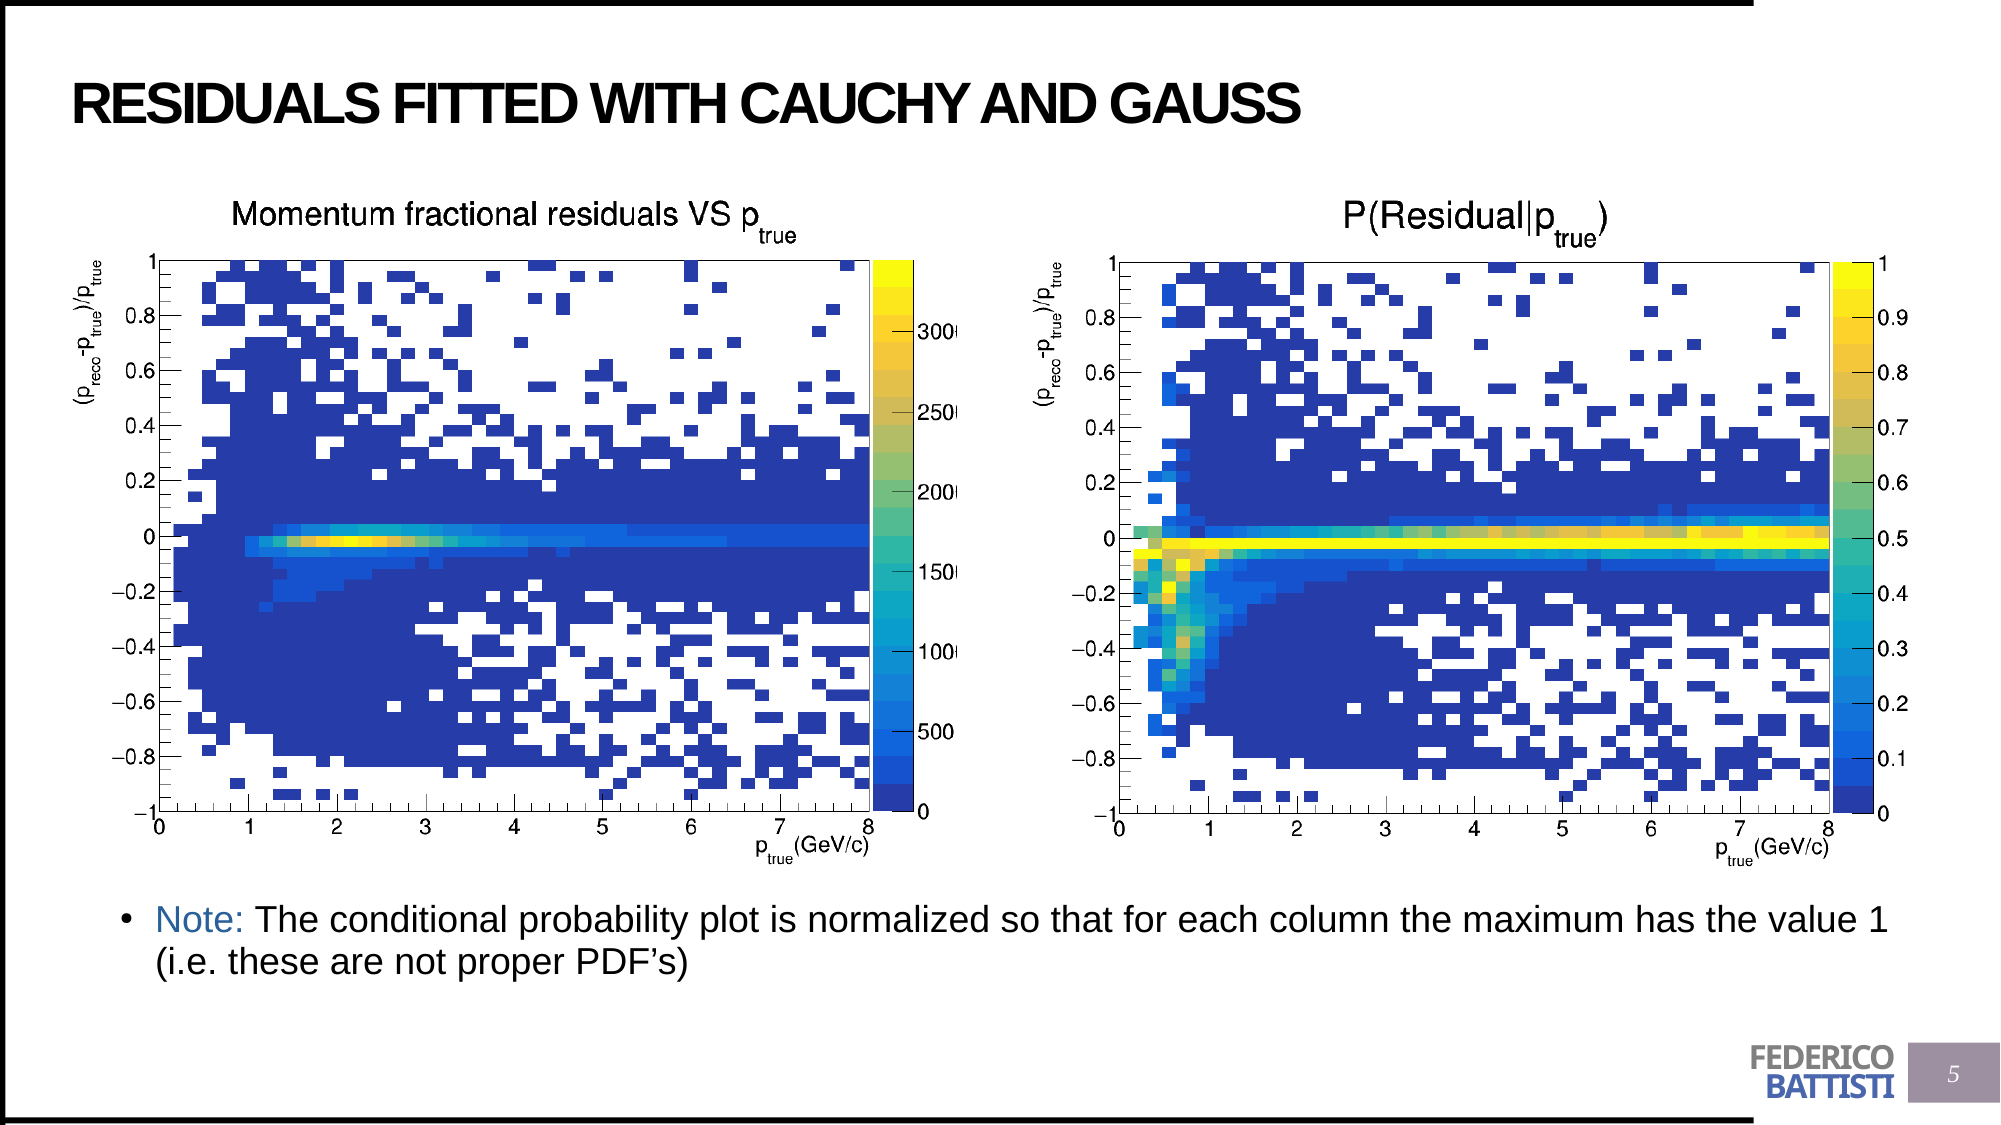

# RESIDUALS FITTED WITH CAUCHY AND GAUSS
Note: The conditional probability plot is normalized so that for each column the maximum has the value 1 (i.e. these are not proper PDF’s)